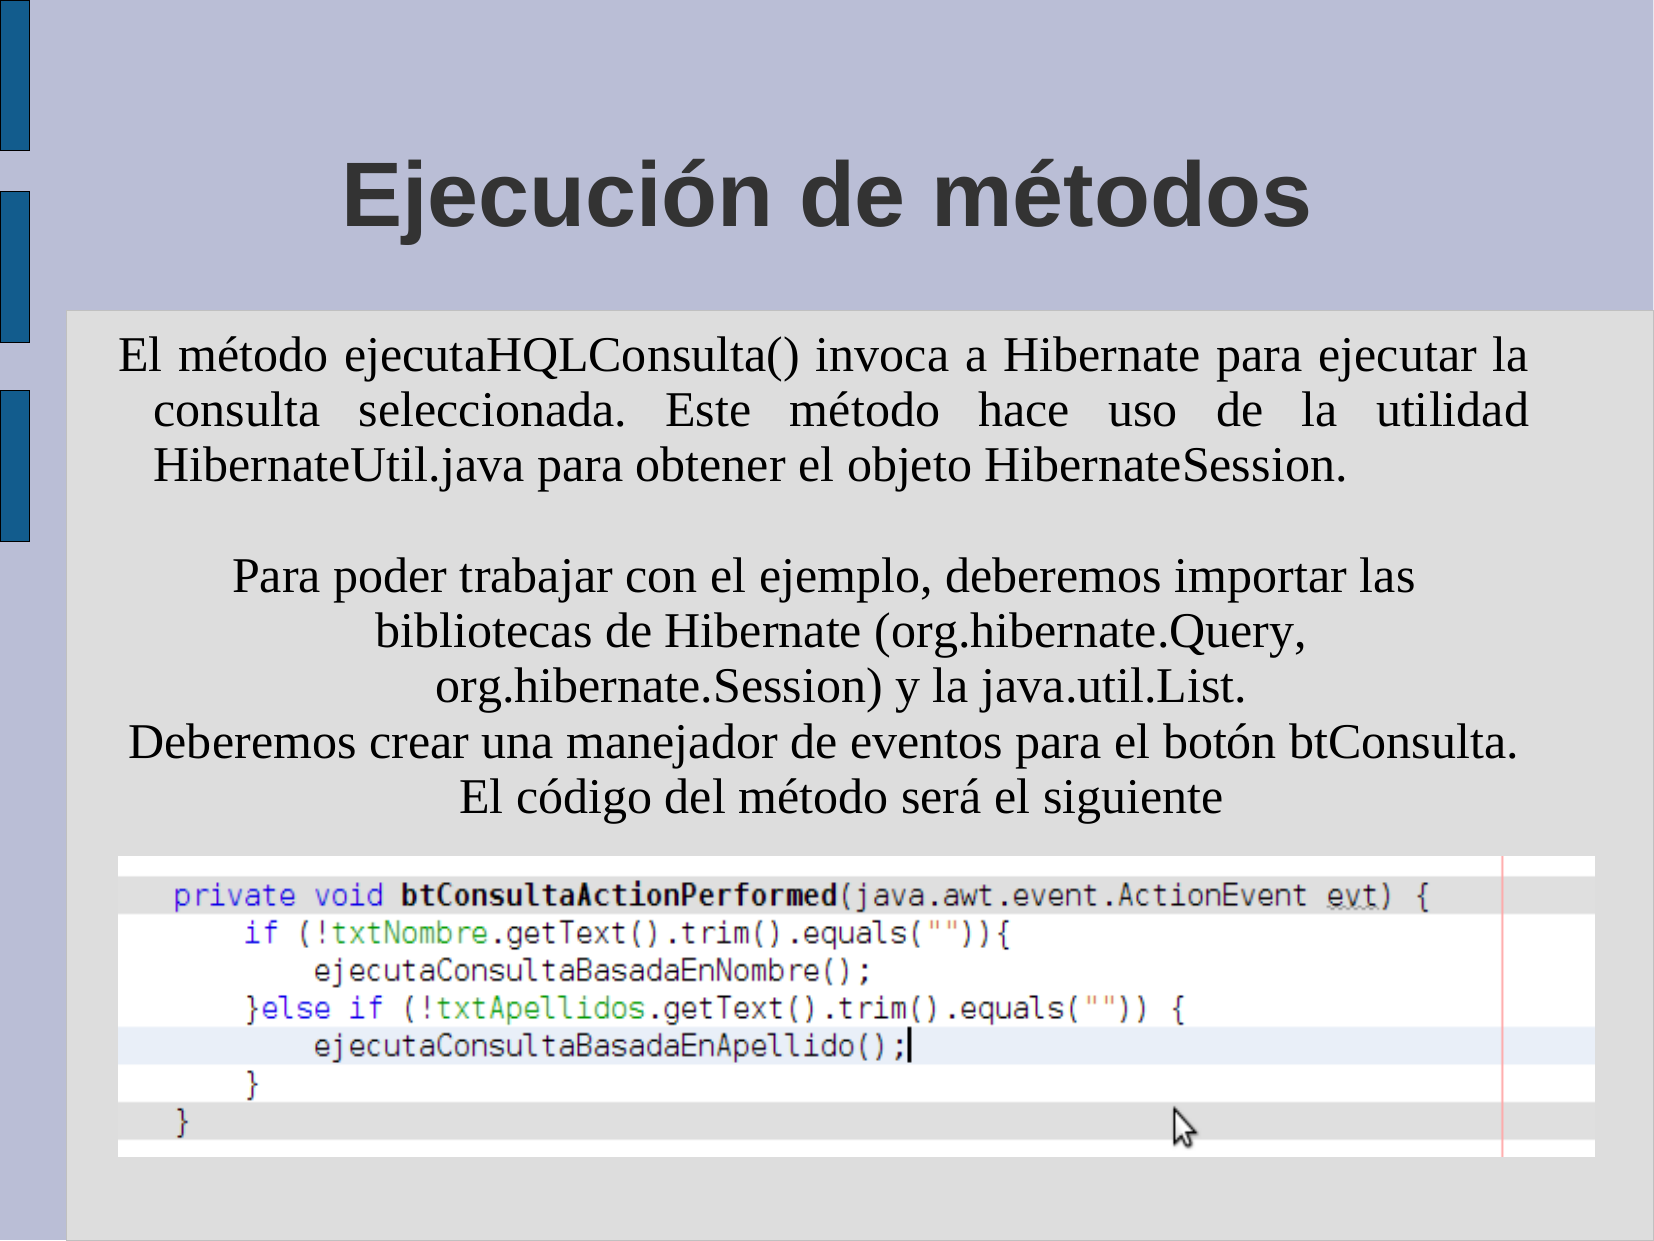

# Ejecución de métodos
El método ejecutaHQLConsulta() invoca a Hibernate para ejecutar la consulta seleccionada. Este método hace uso de la utilidad HibernateUtil.java para obtener el objeto HibernateSession.
Para poder trabajar con el ejemplo, deberemos importar las bibliotecas de Hibernate (org.hibernate.Query, org.hibernate.Session) y la java.util.List.
Deberemos crear una manejador de eventos para el botón btConsulta. El código del método será el siguiente